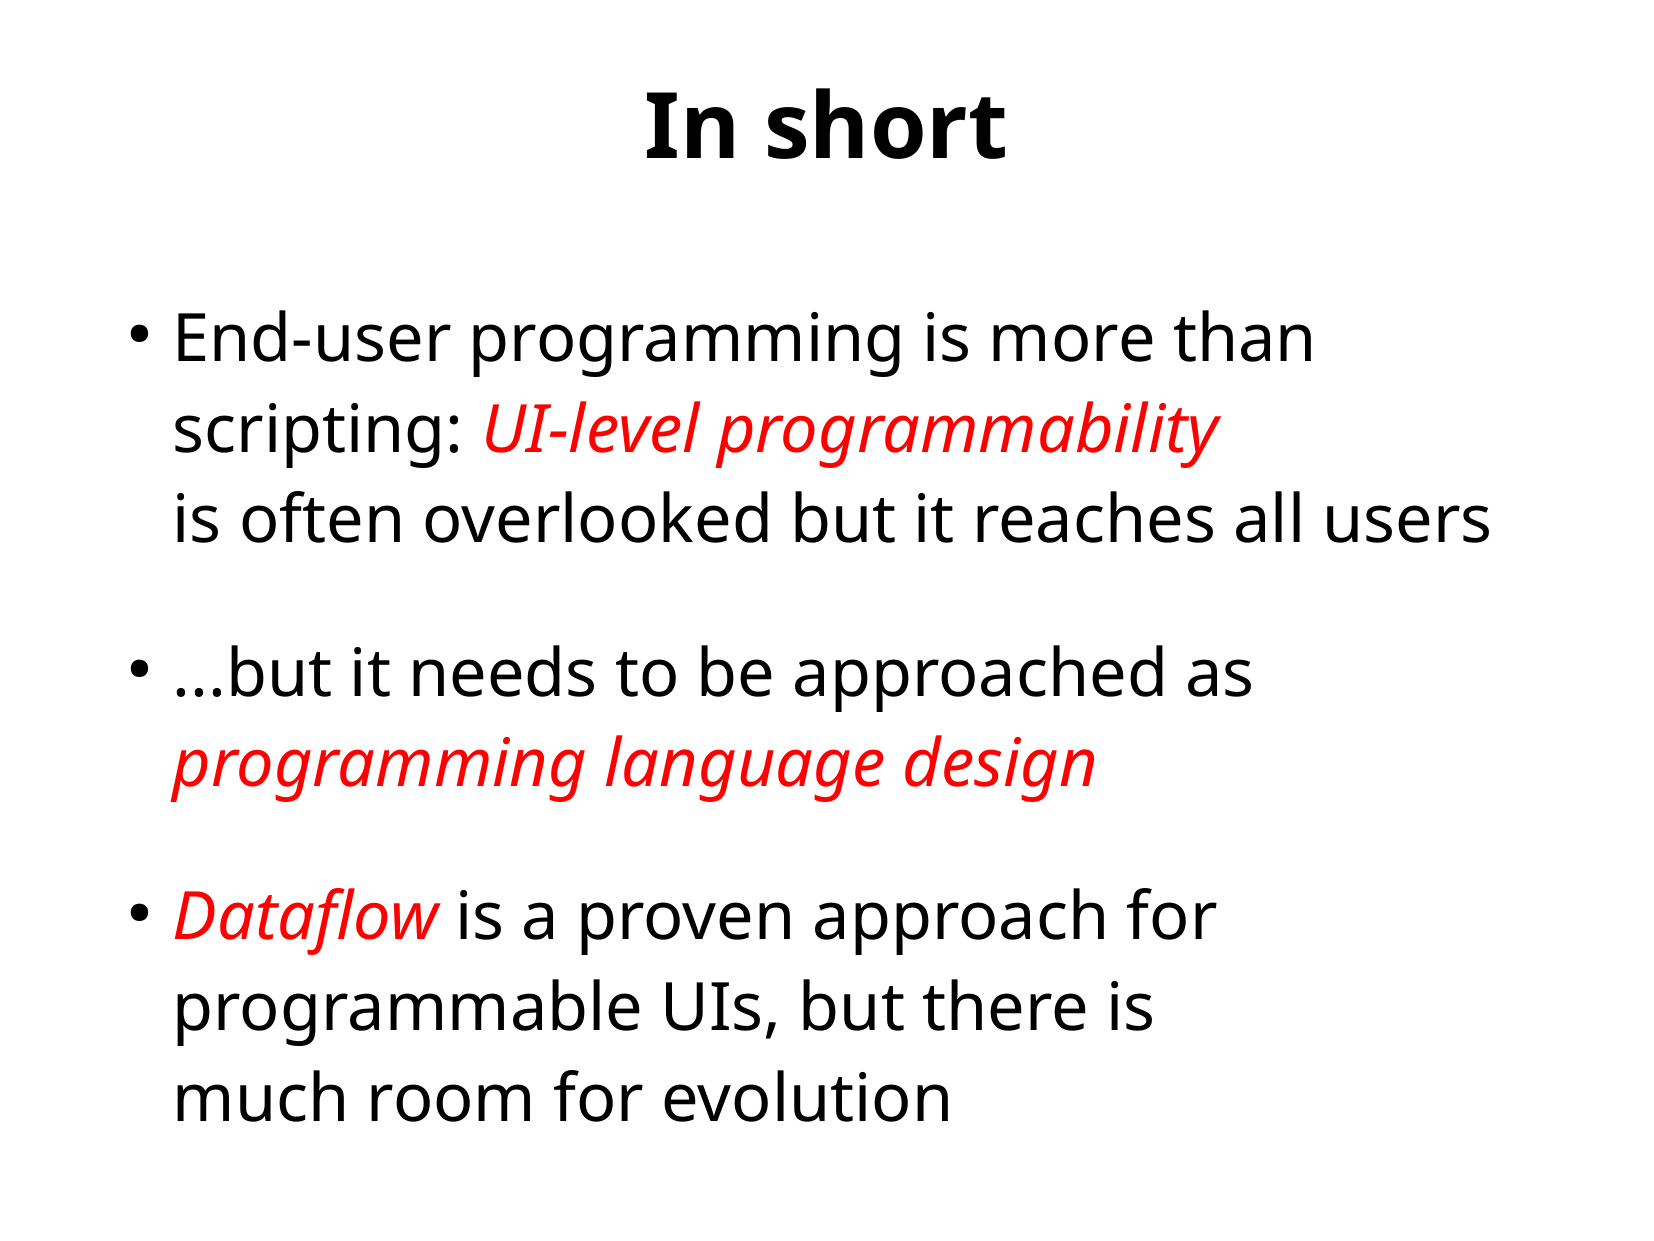

# In short
End-user programming is more than scripting: UI-level programmability
is often overlooked but it reaches all users
...but it needs to be approached as
programming language design
Dataflow is a proven approach for
programmable UIs, but there is
much room for evolution